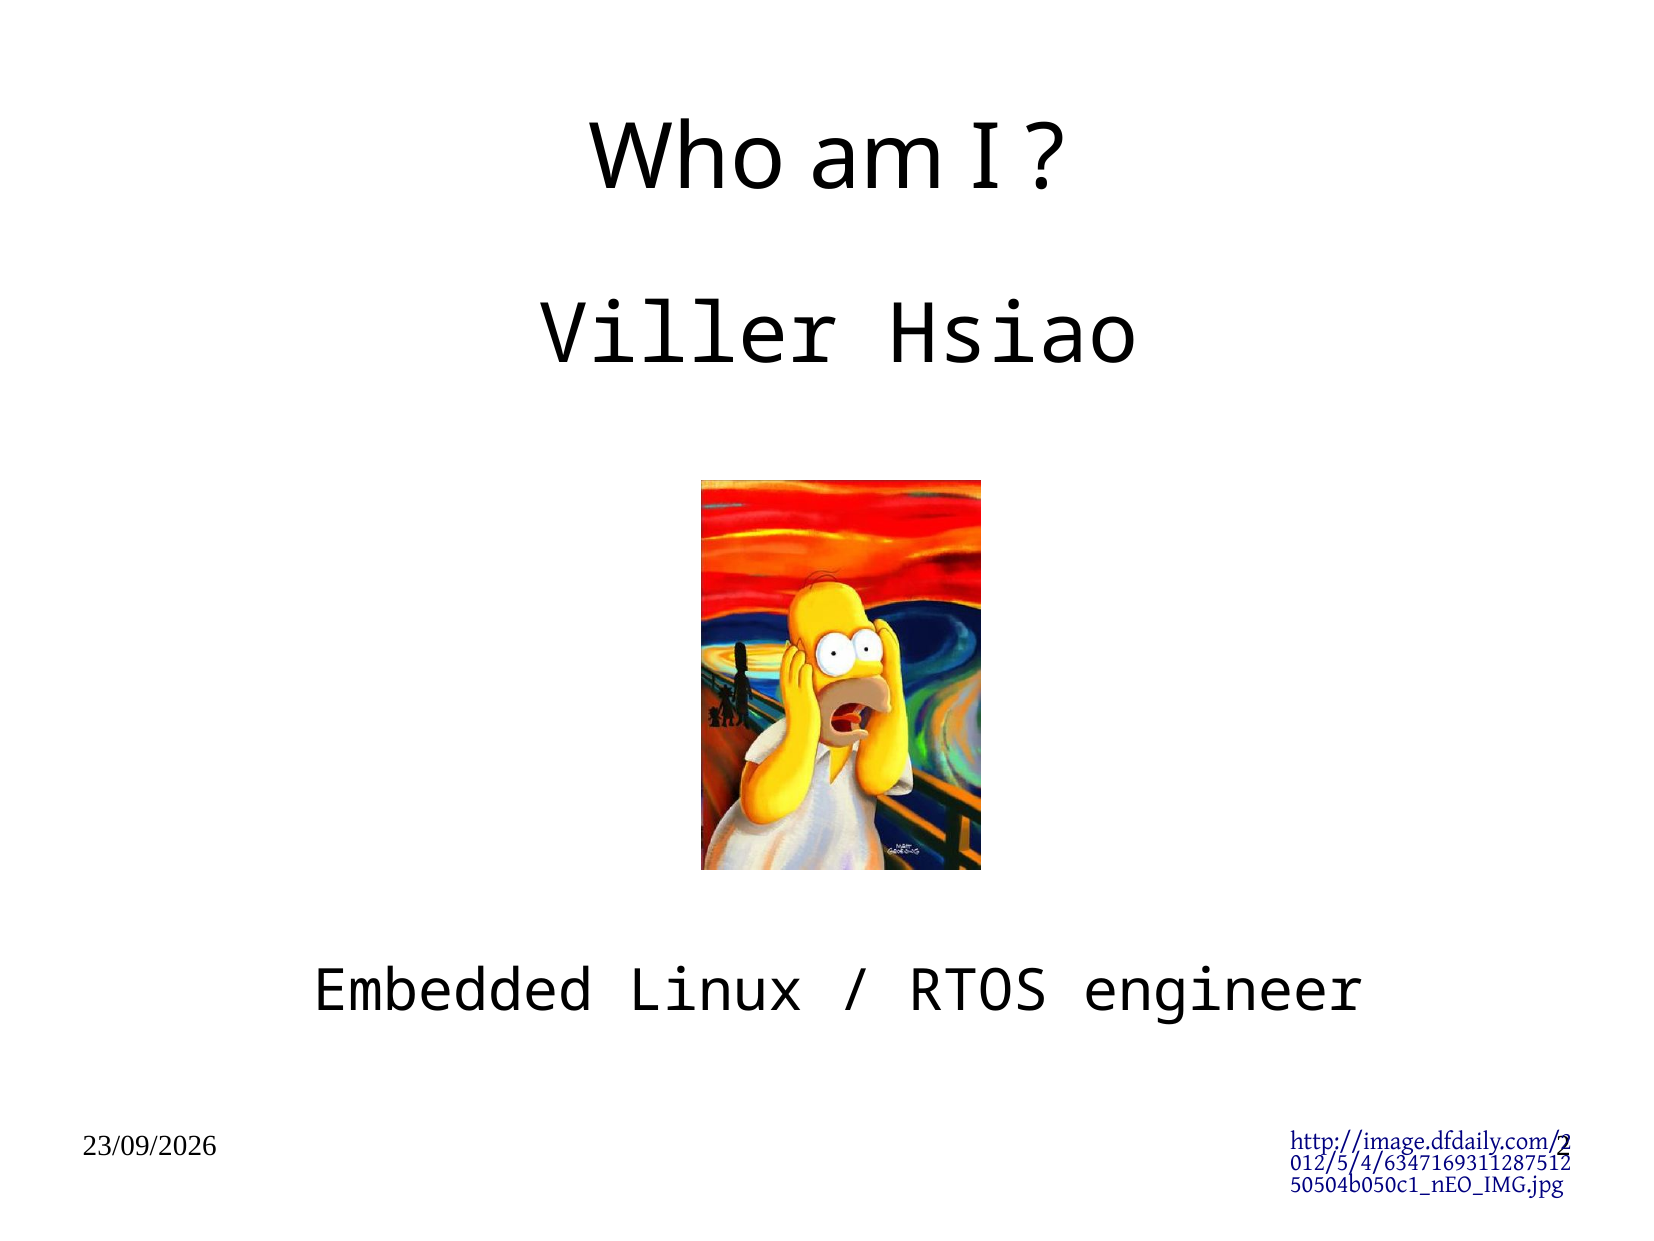

# Who am I ?
Viller Hsiao
Embedded Linux / RTOS engineer
http://image.dfdaily.com/2012/5/4/634716931128751250504b050c1_nEO_IMG.jpg
2